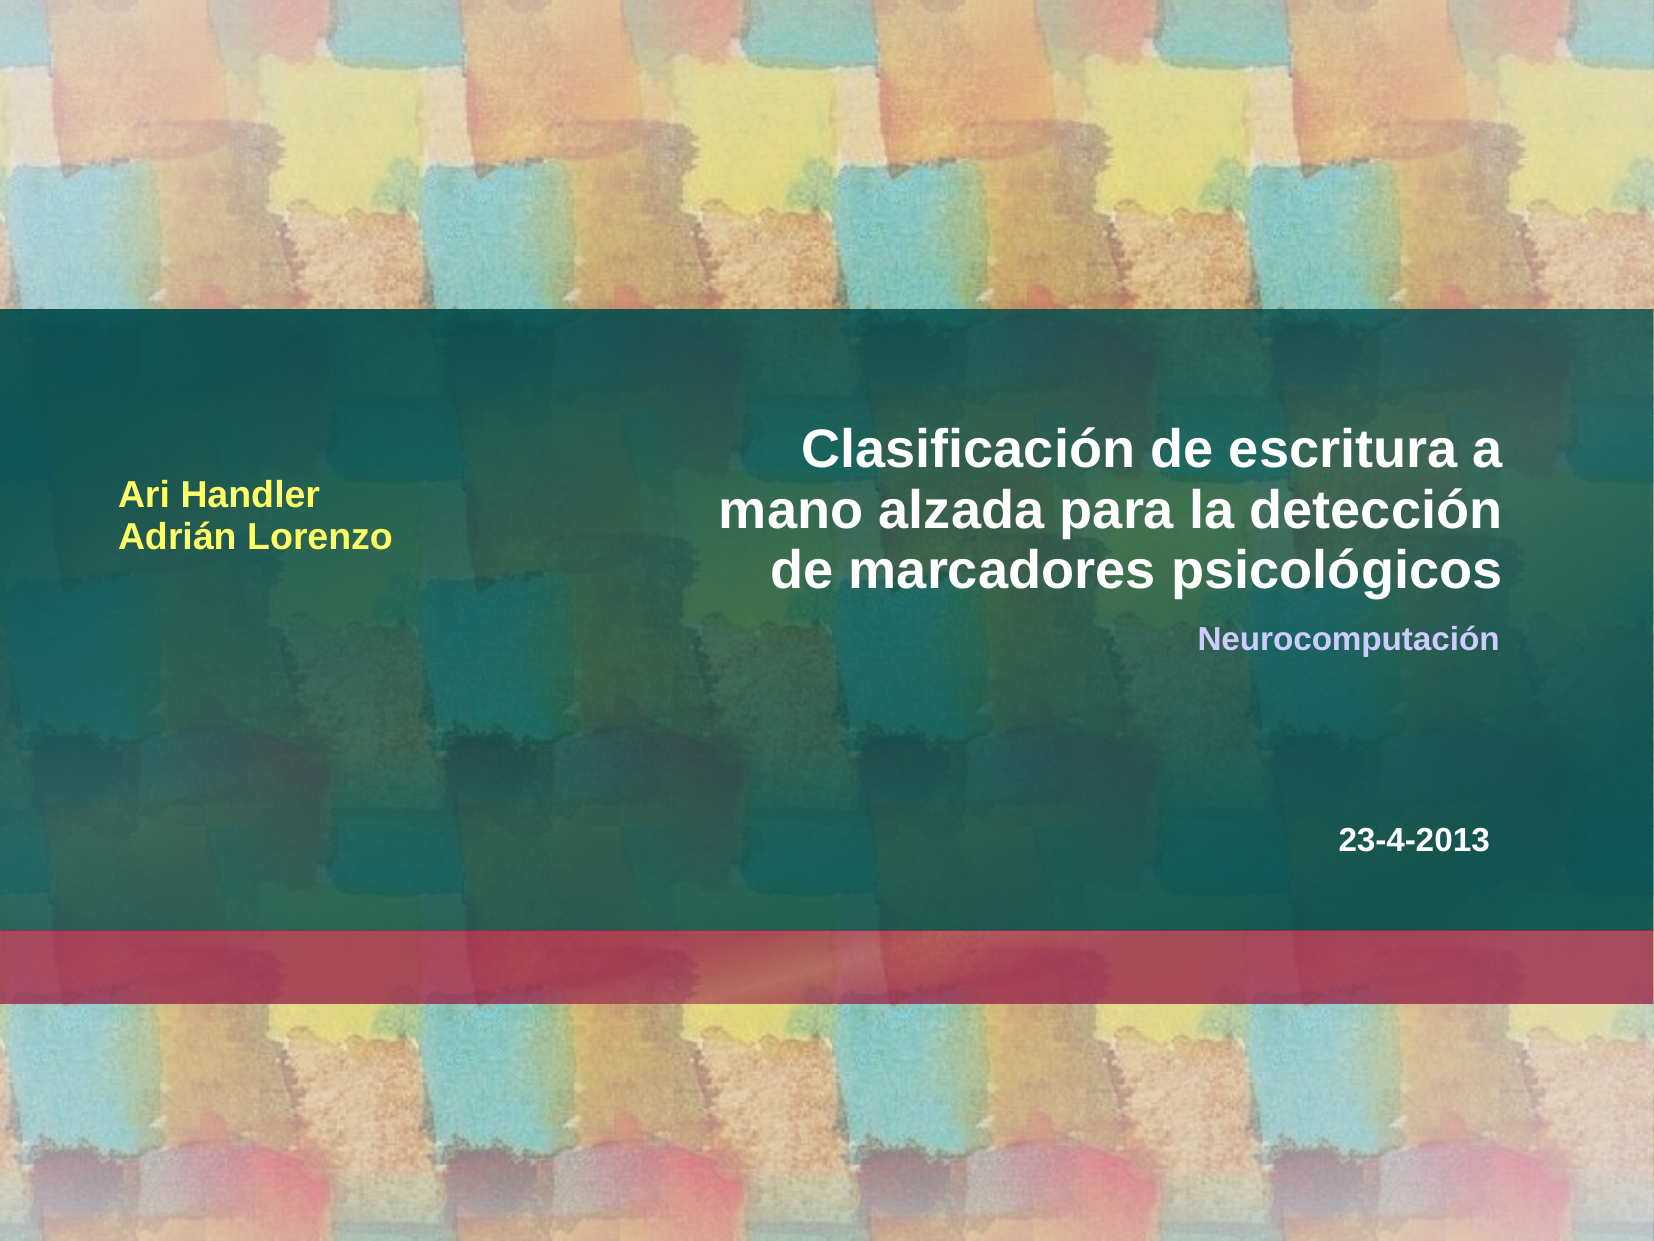

# Clasificación de escritura a mano alzada para la detección de marcadores psicológicos